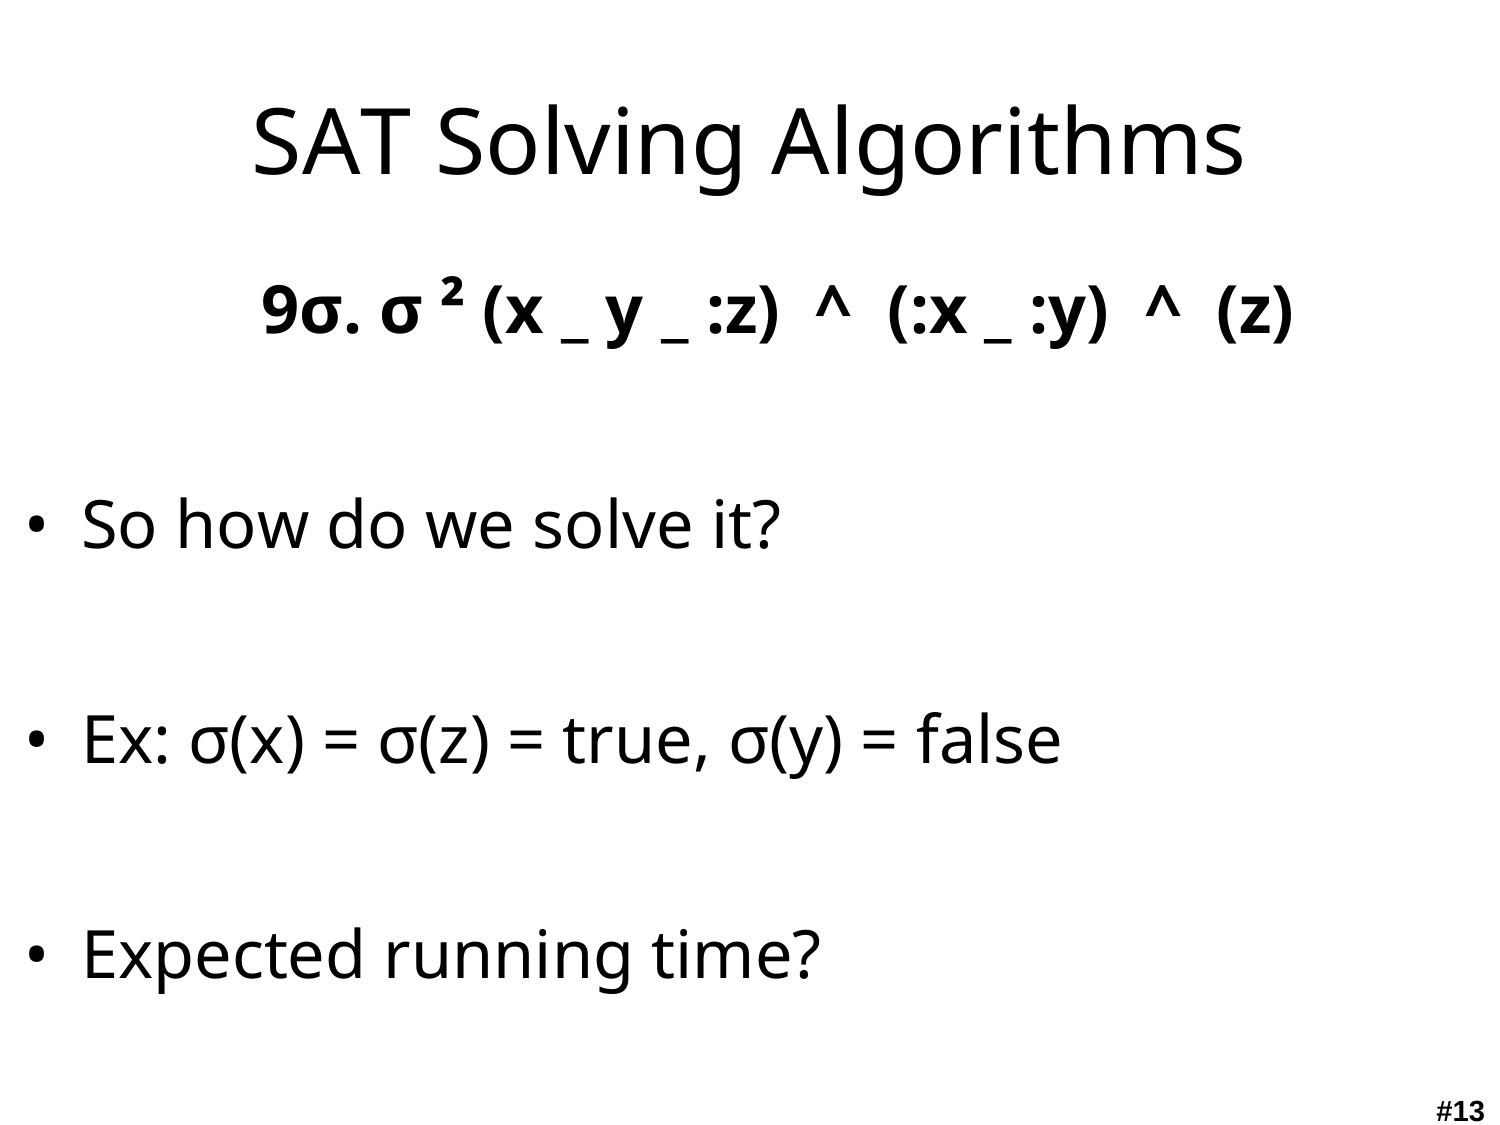

# SAT Solving Algorithms
9σ. σ ² (x _ y _ :z) ^ (:x _ :y) ^ (z)
So how do we solve it?
Ex: σ(x) = σ(z) = true, σ(y) = false
Expected running time?
13